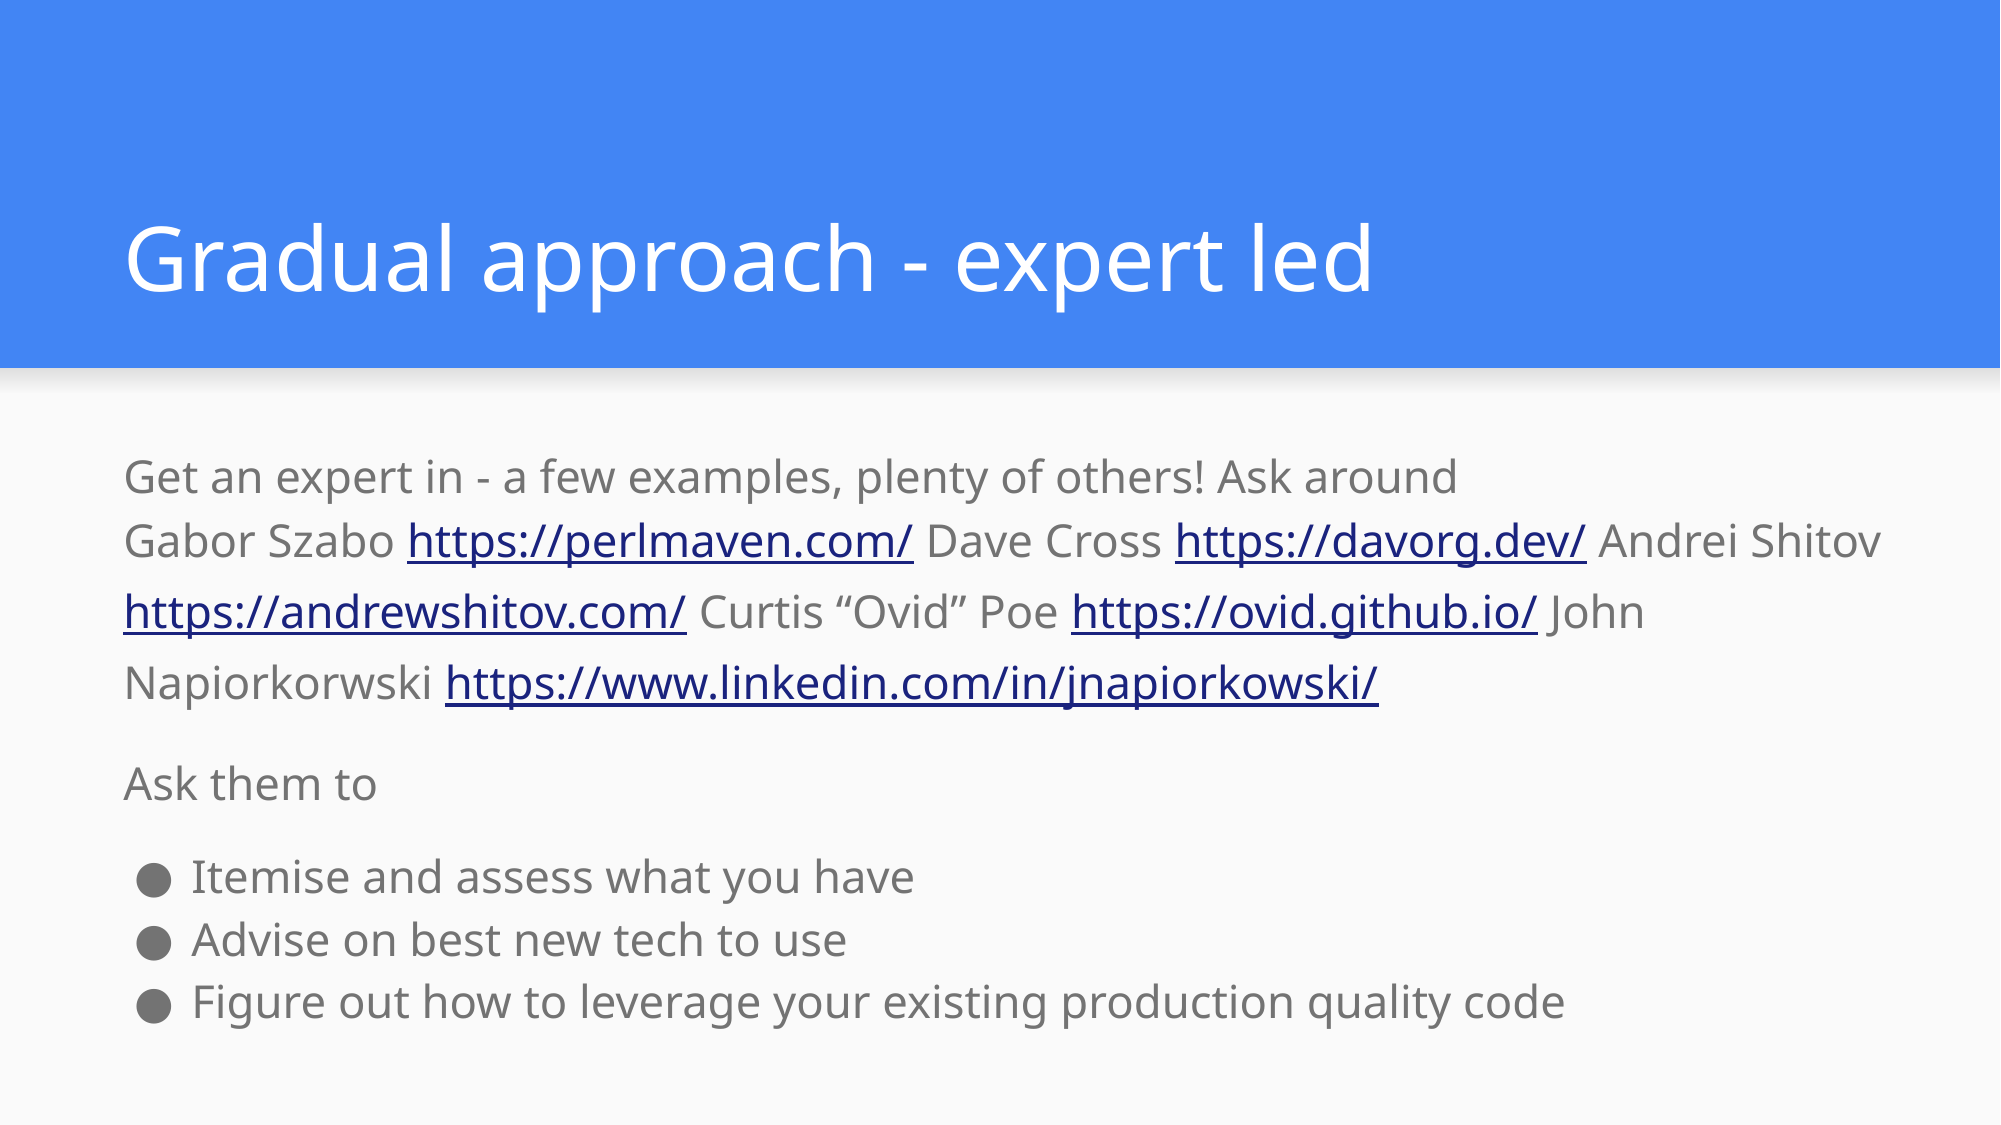

# Gradual approach - expert led
Get an expert in - a few examples, plenty of others! Ask around
Gabor Szabo https://perlmaven.com/ Dave Cross https://davorg.dev/ Andrei Shitov https://andrewshitov.com/ Curtis “Ovid” Poe https://ovid.github.io/ John Napiorkorwski https://www.linkedin.com/in/jnapiorkowski/
Ask them to
Itemise and assess what you have
Advise on best new tech to use
Figure out how to leverage your existing production quality code